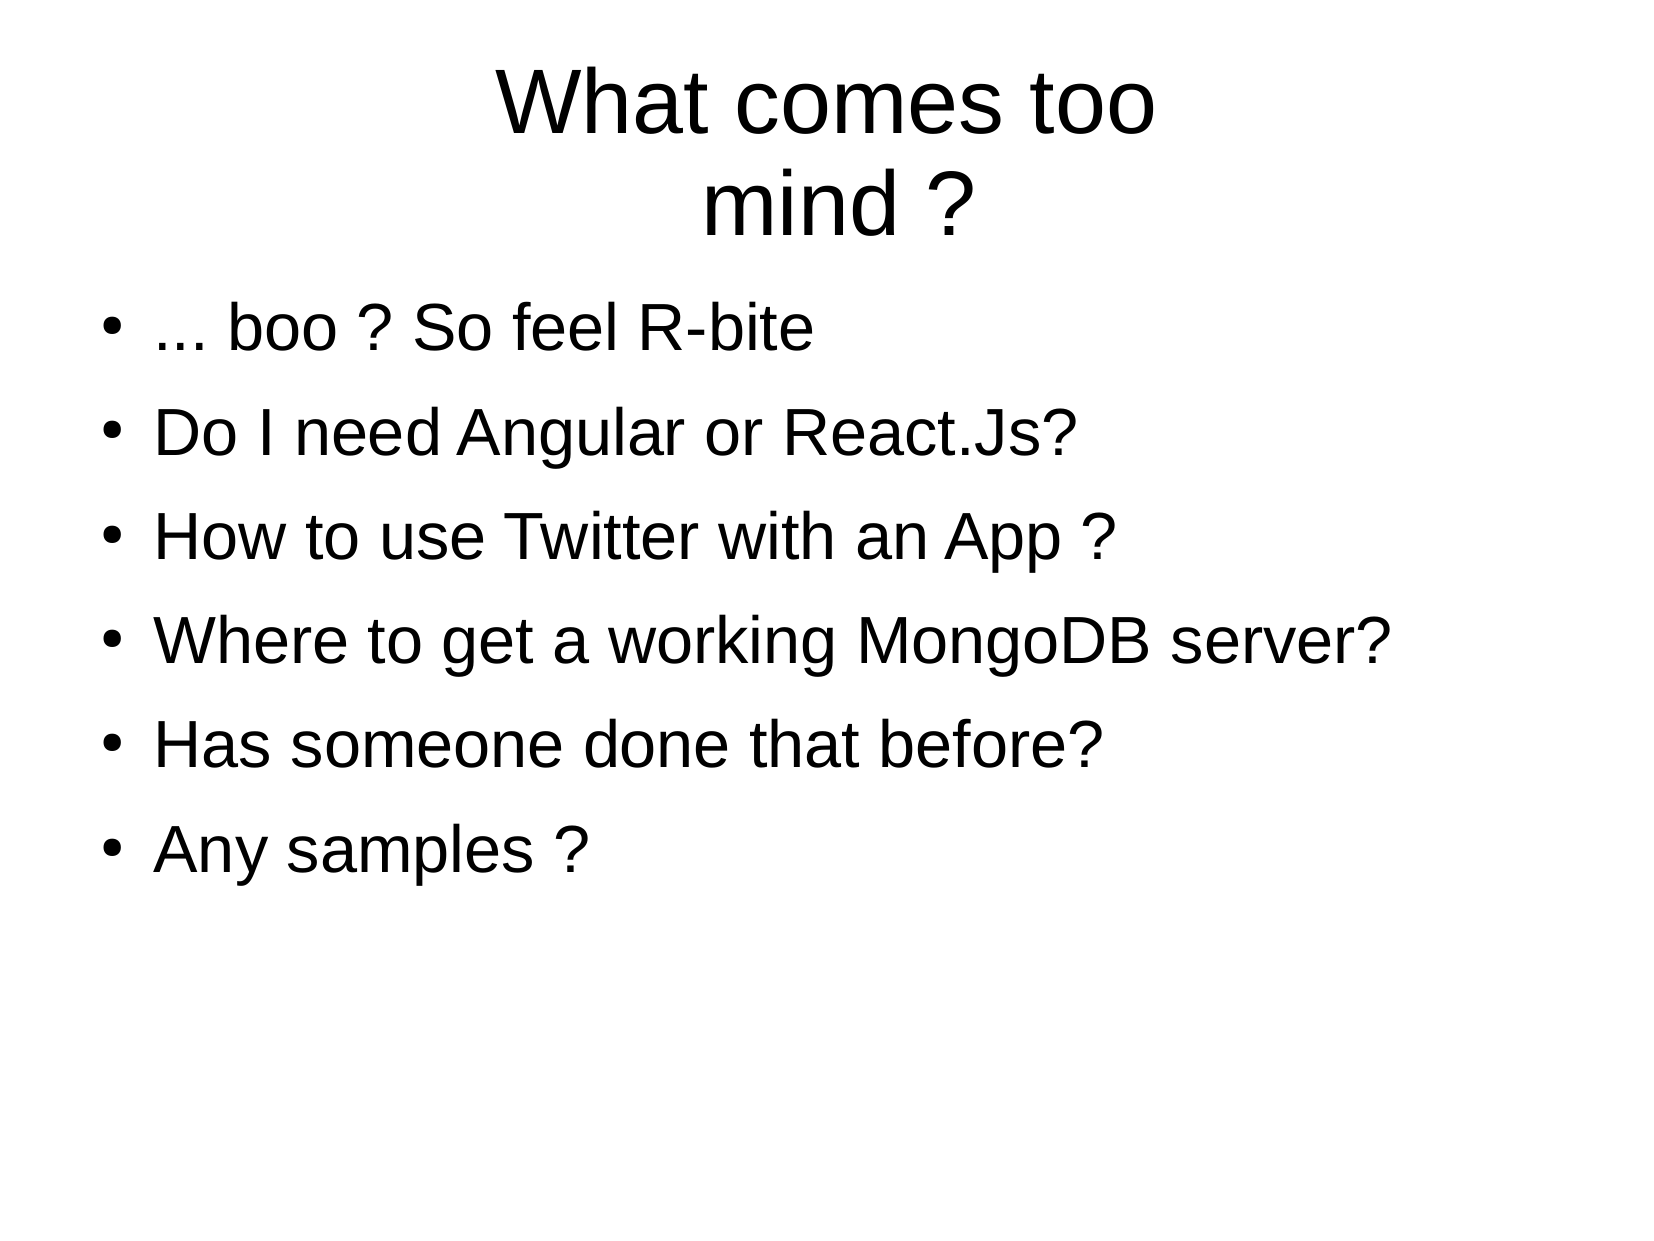

# What comes too mind ?
... boo ? So feel R-bite
Do I need Angular or React.Js?
How to use Twitter with an App ?
Where to get a working MongoDB server?
Has someone done that before?
Any samples ?